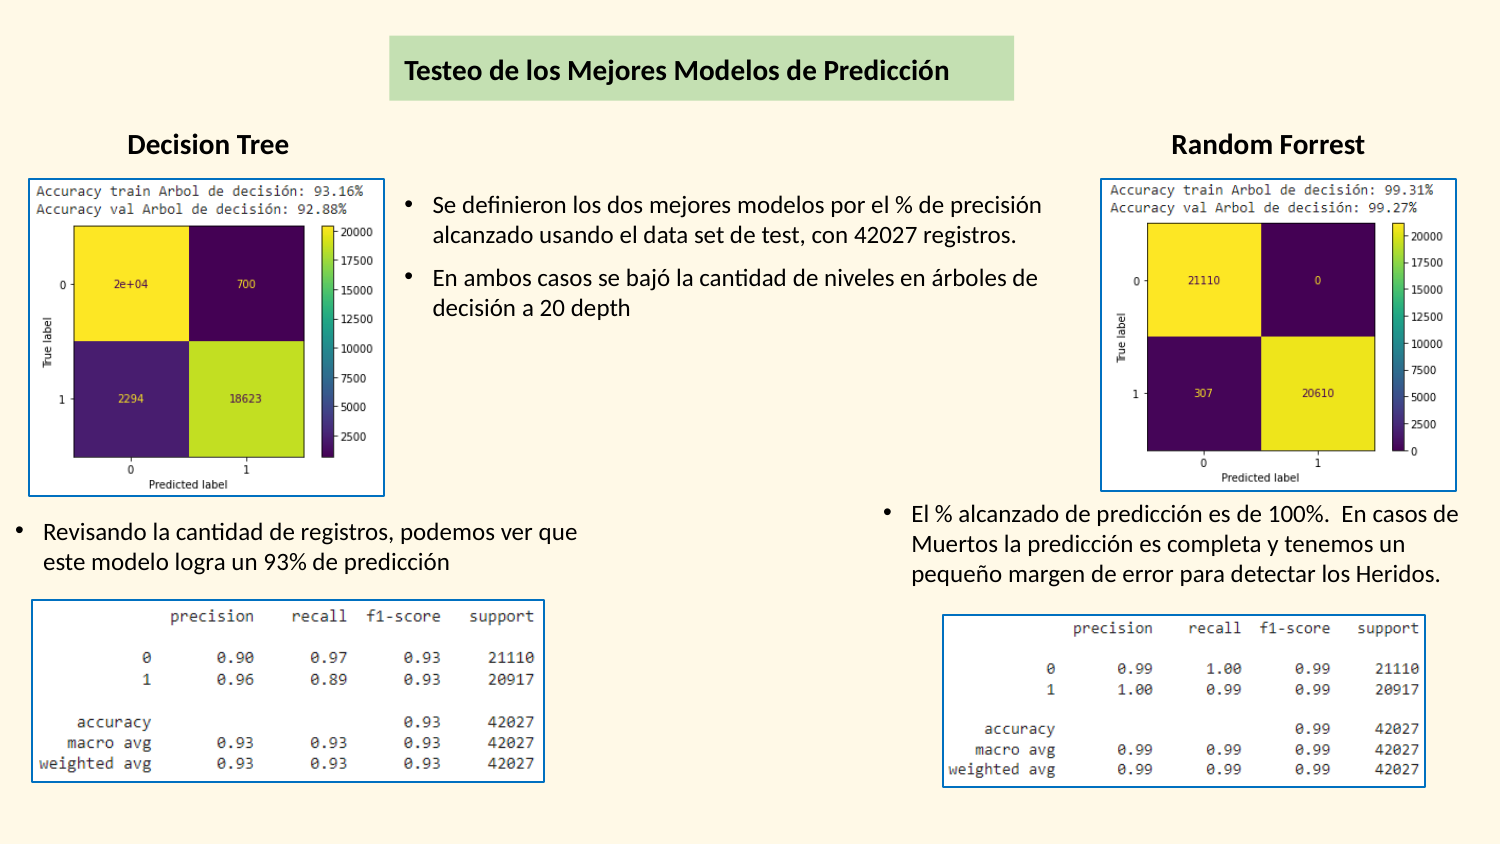

Testeo de los Mejores Modelos de Predicción
Decision Tree
Random Forrest
Se definieron los dos mejores modelos por el % de precisión alcanzado usando el data set de test, con 42027 registros.
En ambos casos se bajó la cantidad de niveles en árboles de decisión a 20 depth
El % alcanzado de predicción es de 100%. En casos de Muertos la predicción es completa y tenemos un pequeño margen de error para detectar los Heridos.
Revisando la cantidad de registros, podemos ver que este modelo logra un 93% de predicción